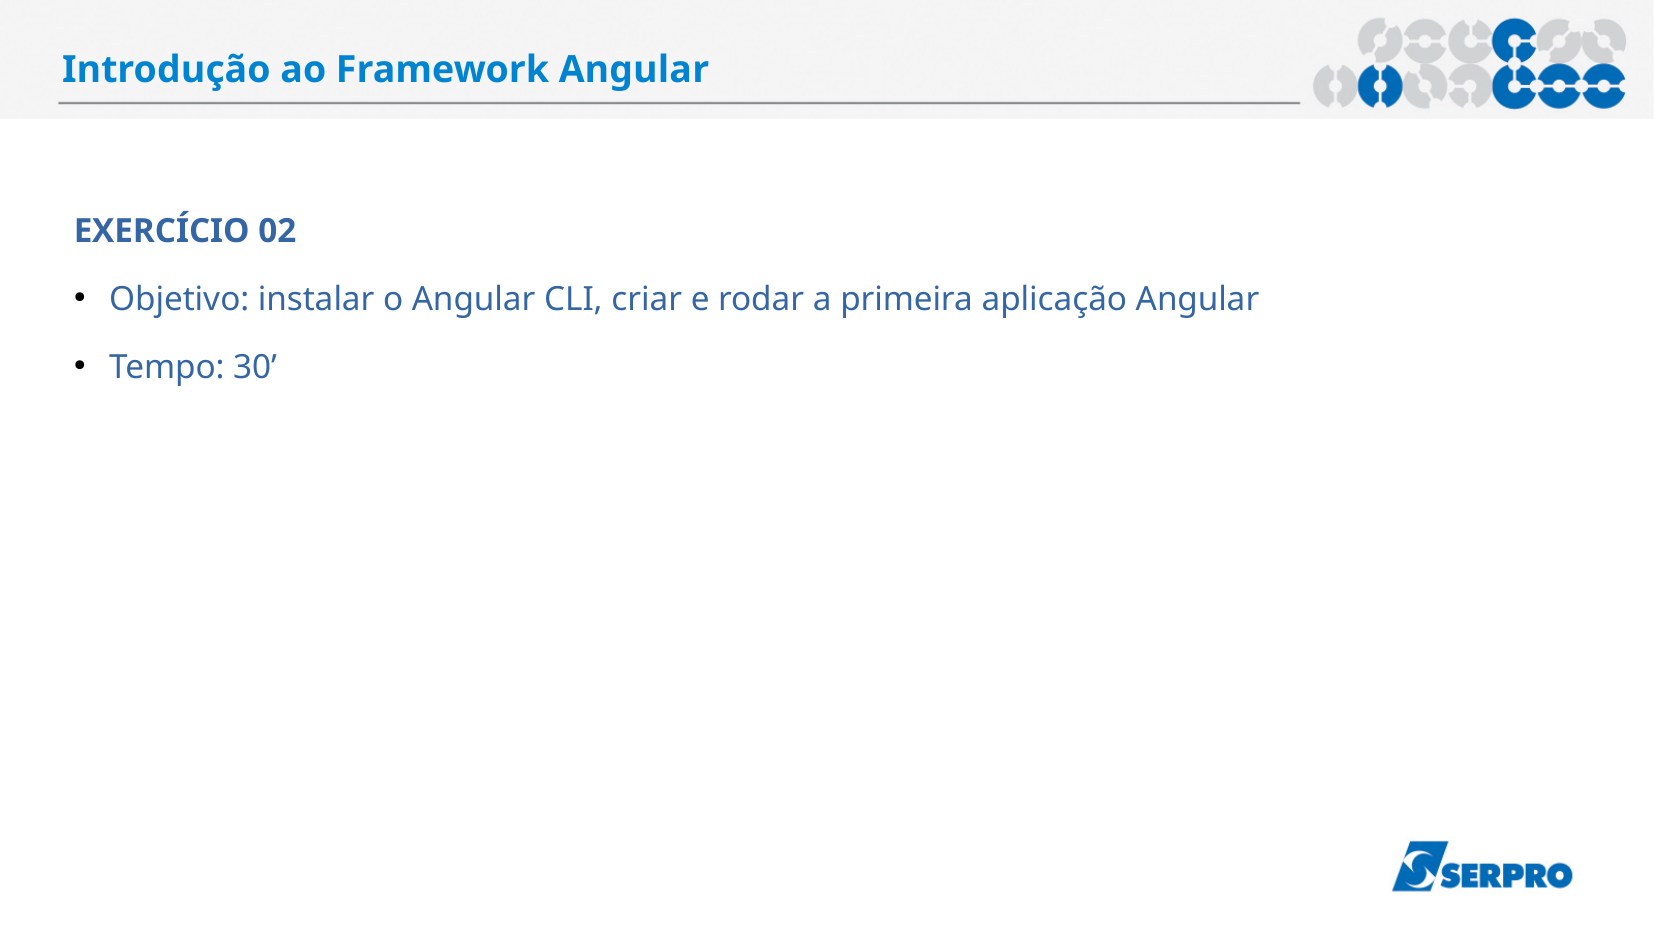

Introdução ao Framework Angular
EXERCÍCIO 02
Objetivo: instalar o Angular CLI, criar e rodar a primeira aplicação Angular
Tempo: 30’